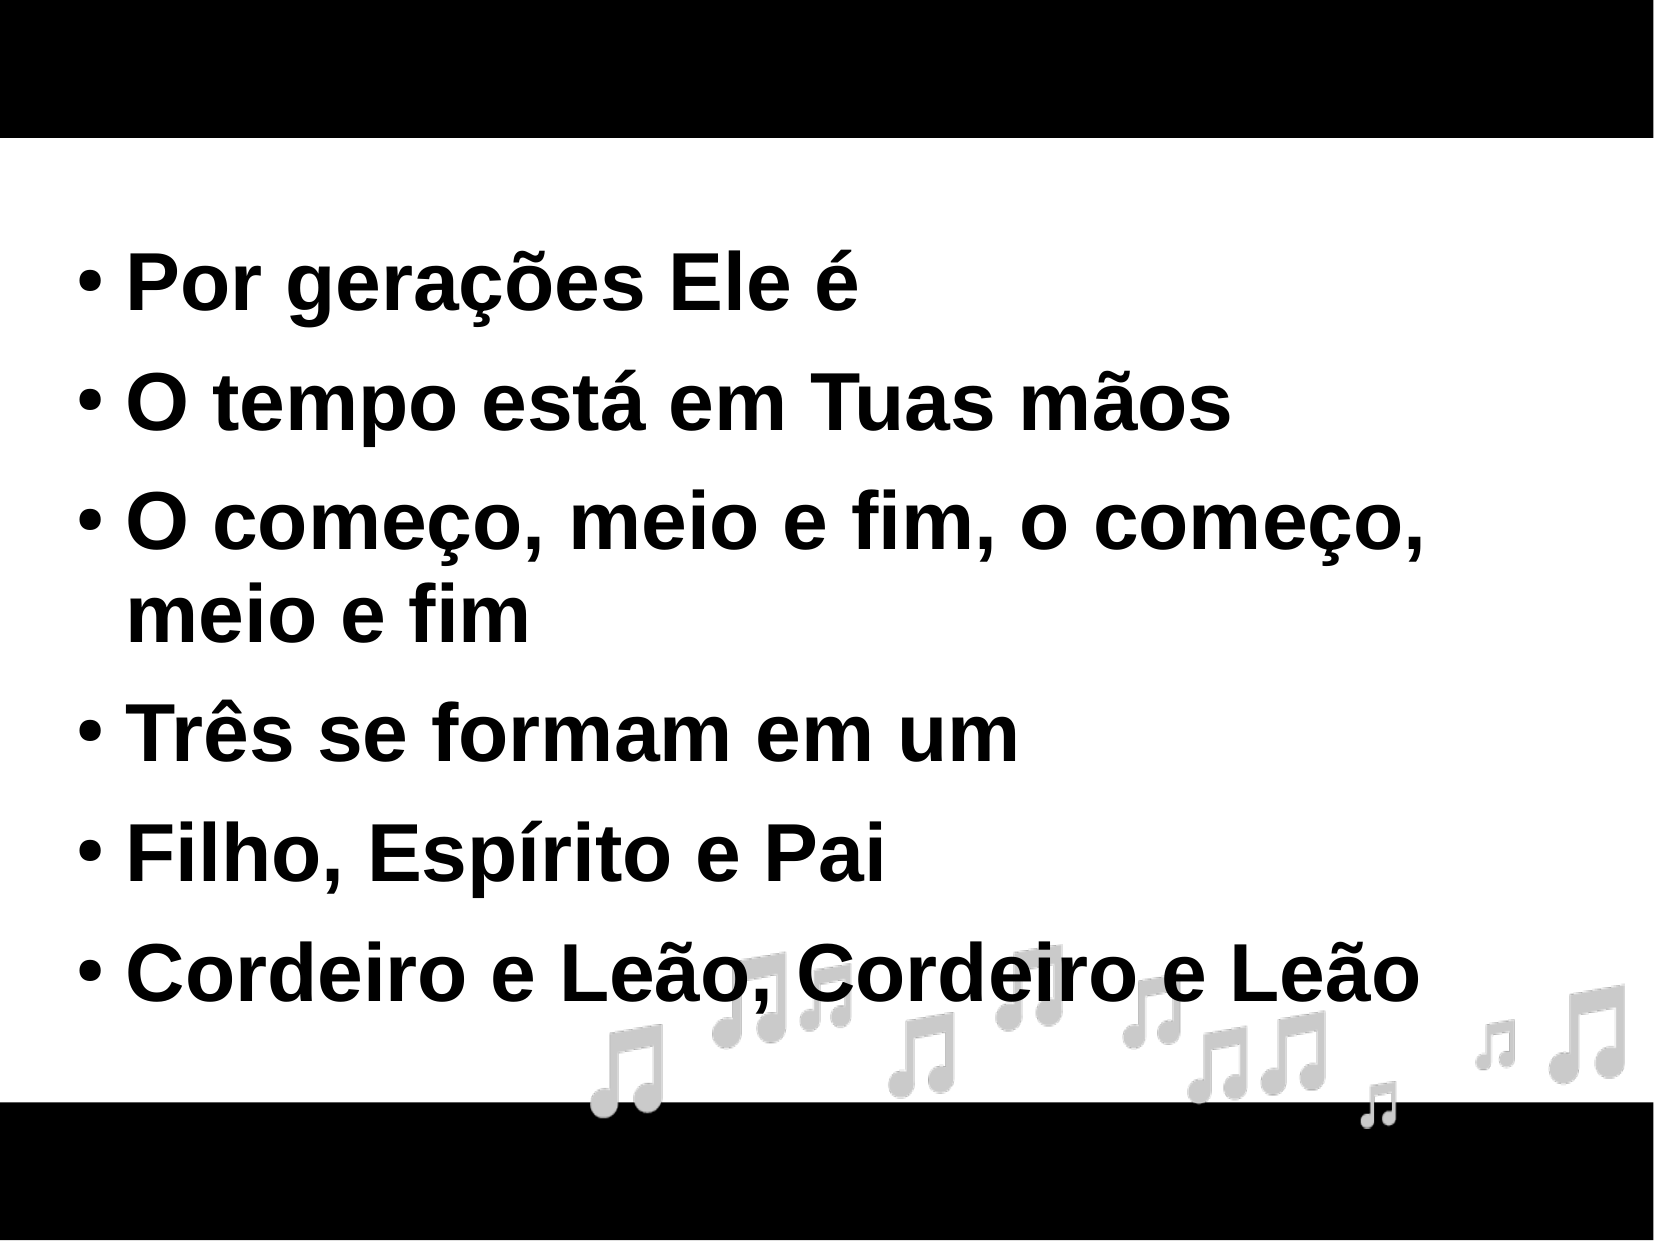

# Por gerações Ele é
O tempo está em Tuas mãos
O começo, meio e fim, o começo, meio e fim
Três se formam em um
Filho, Espírito e Pai
Cordeiro e Leão, Cordeiro e Leão